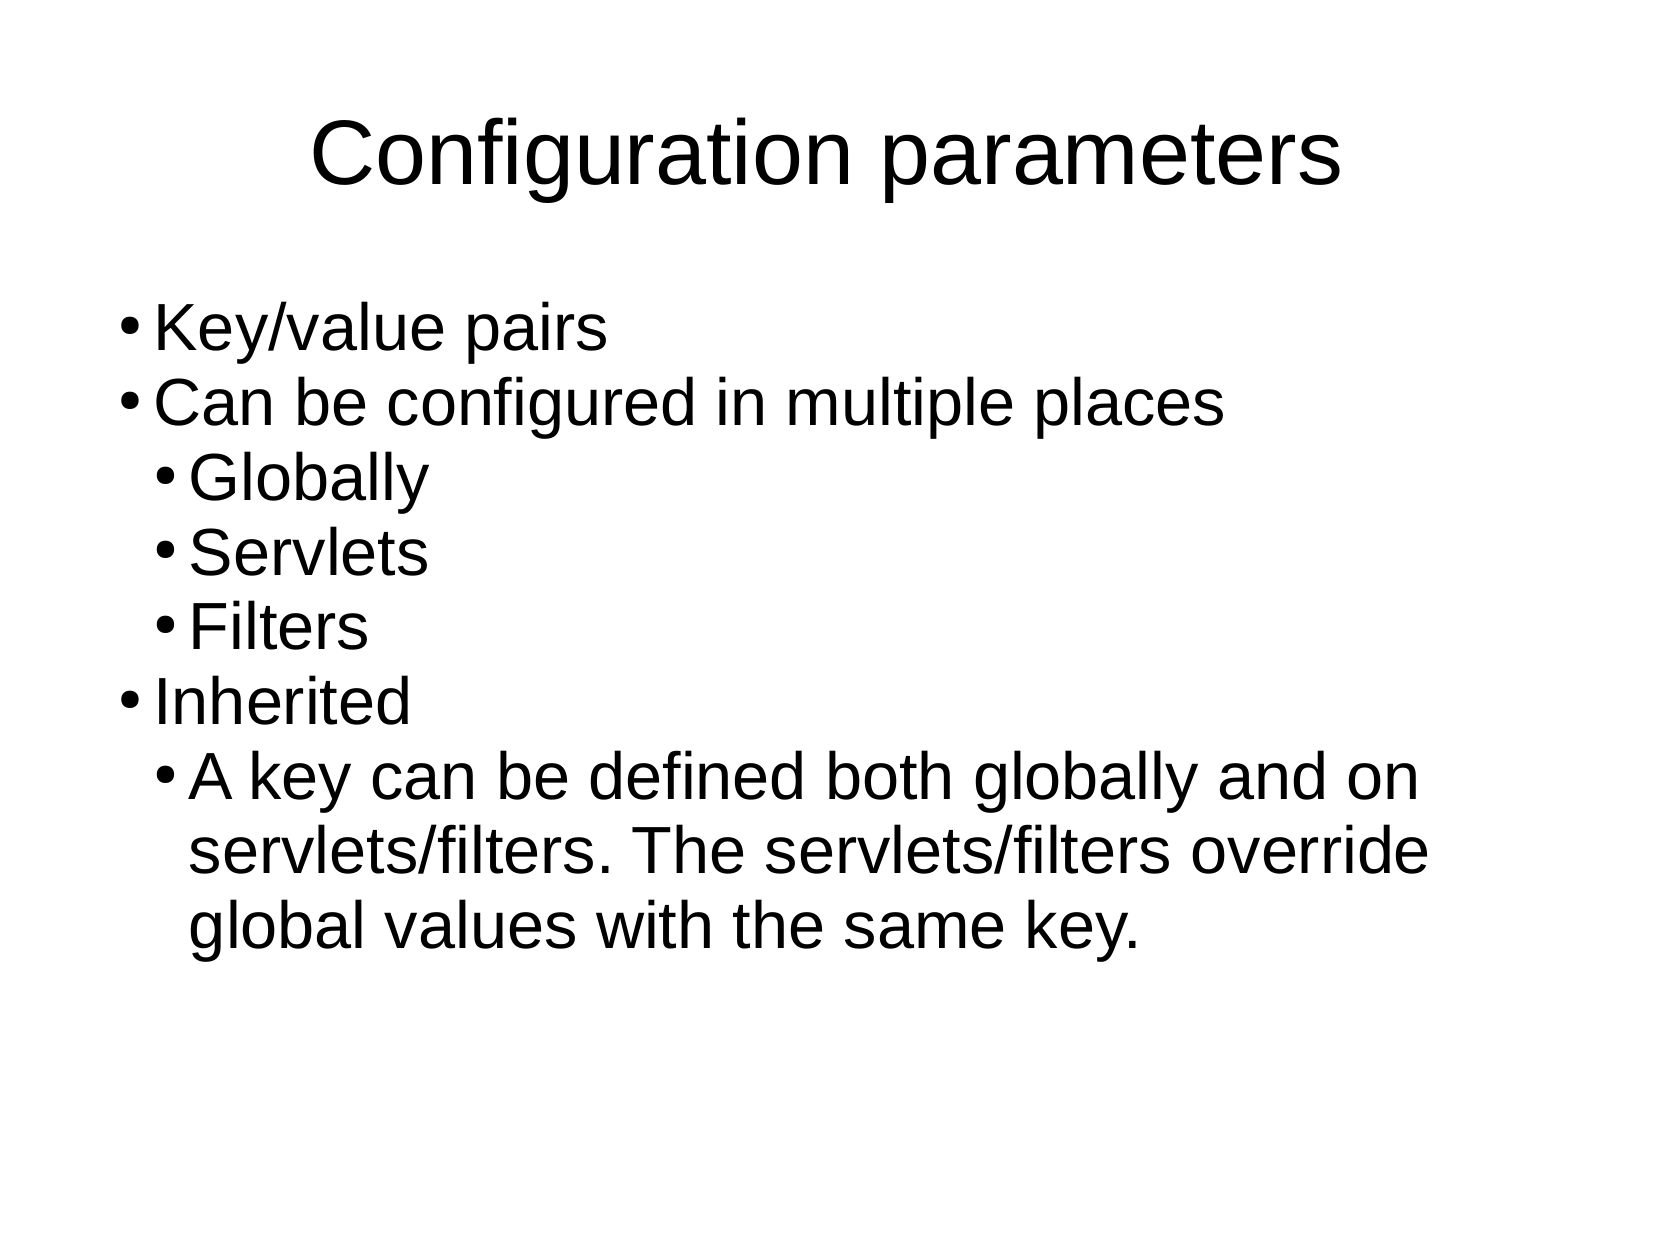

# Configuration parameters
Key/value pairs
Can be configured in multiple places
Globally
Servlets
Filters
Inherited
A key can be defined both globally and on servlets/filters. The servlets/filters override global values with the same key.